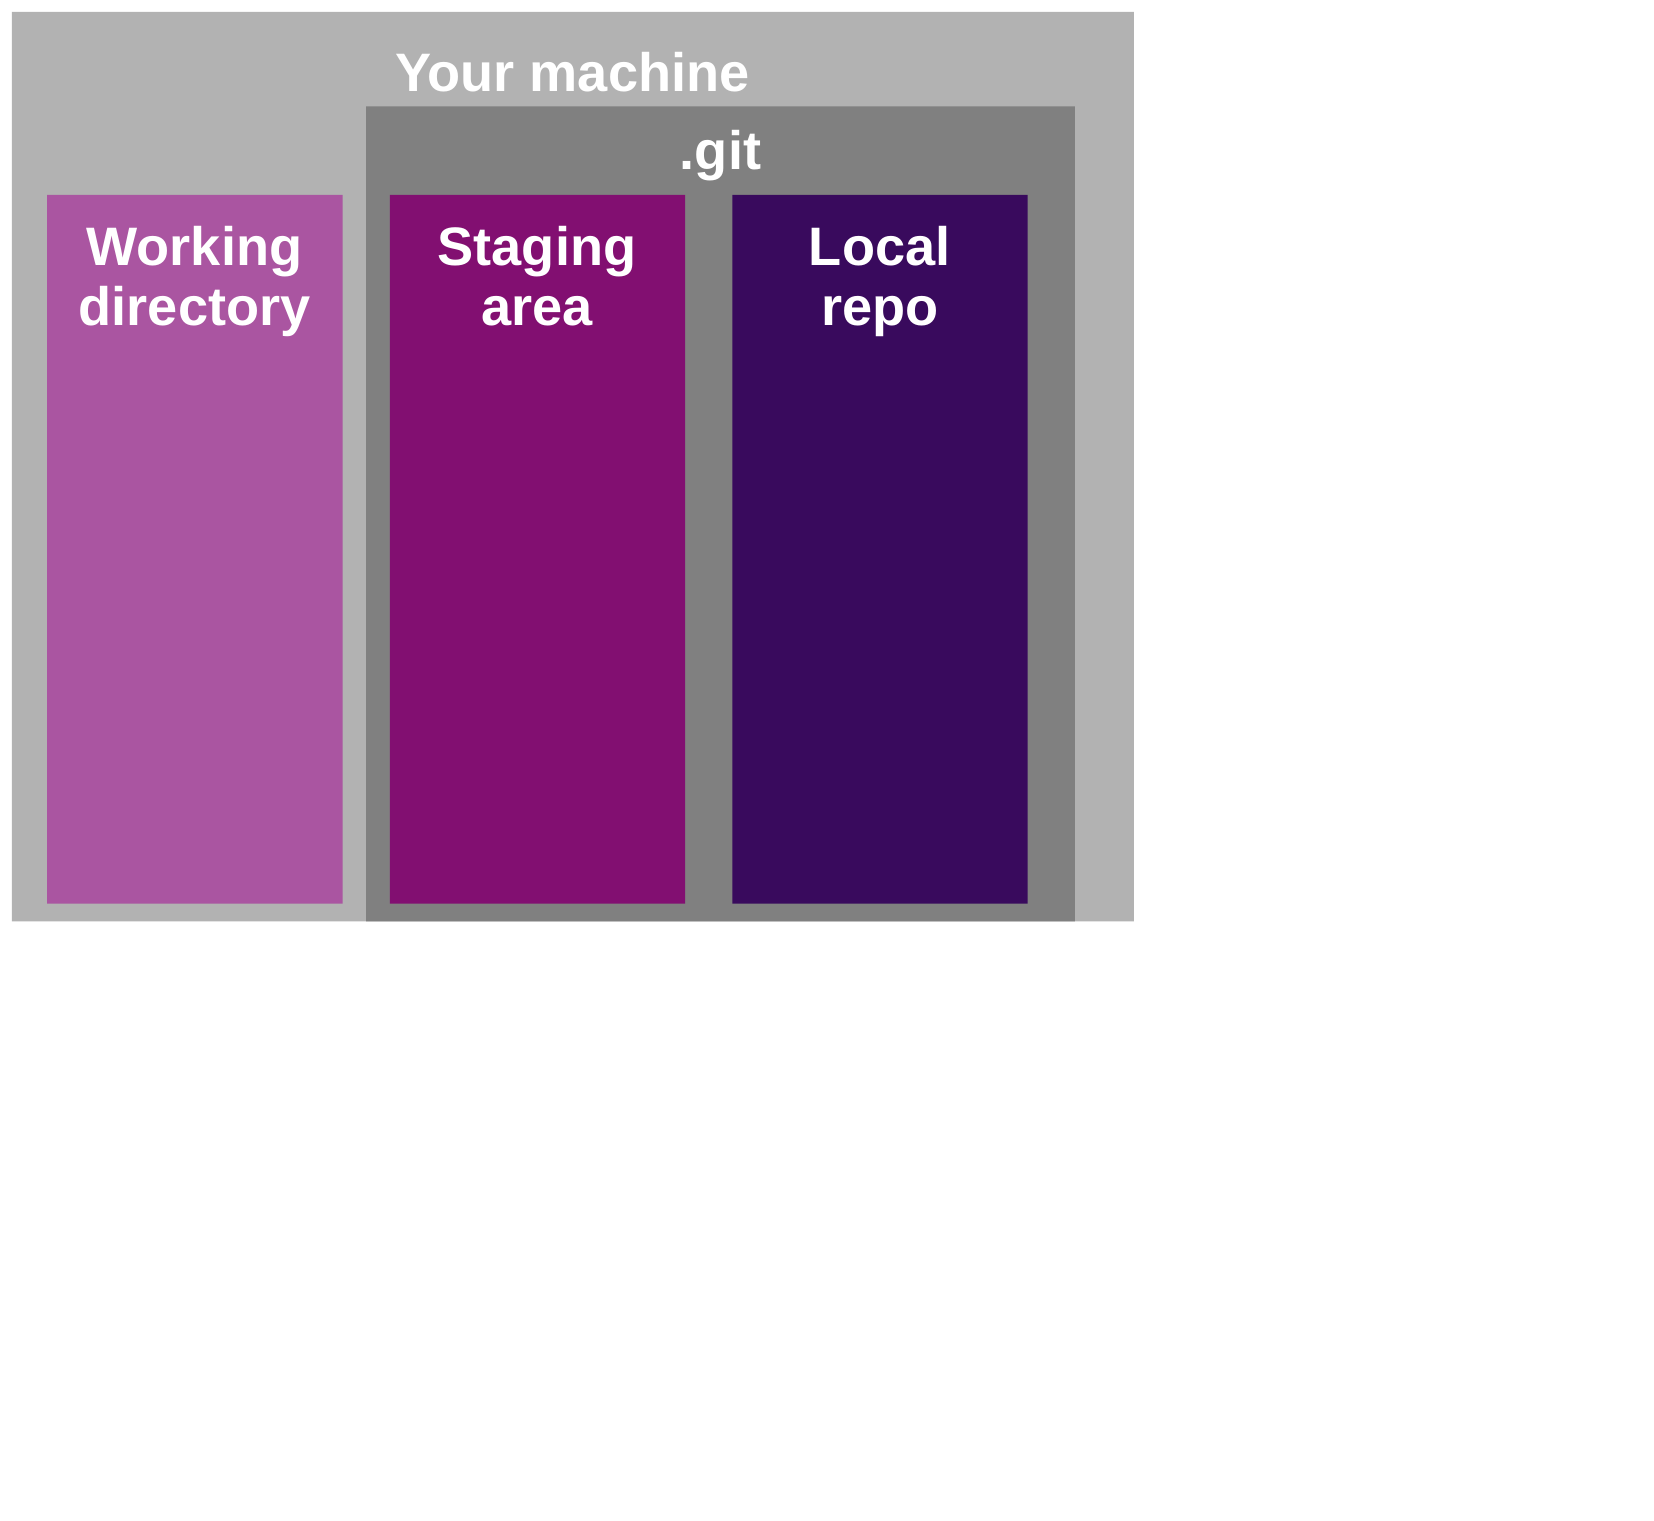

Your machine
.git
Working
directory
Staging
area
Local
repo